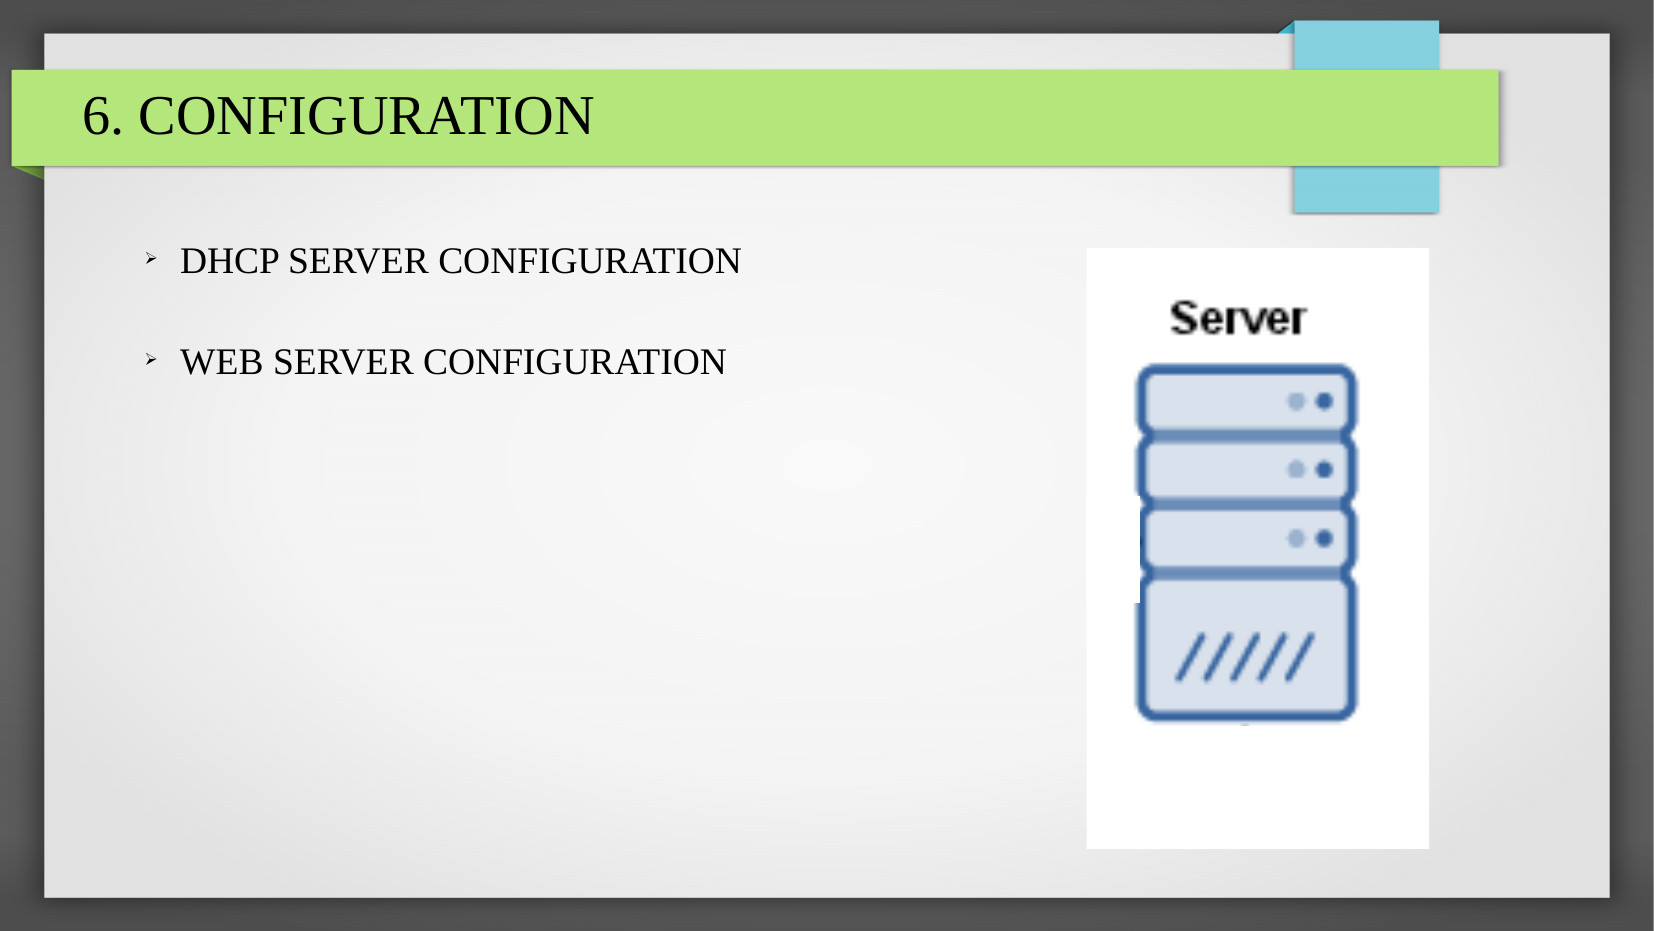

# 6. CONFIGURATION
DHCP SERVER CONFIGURATION
WEB SERVER CONFIGURATION